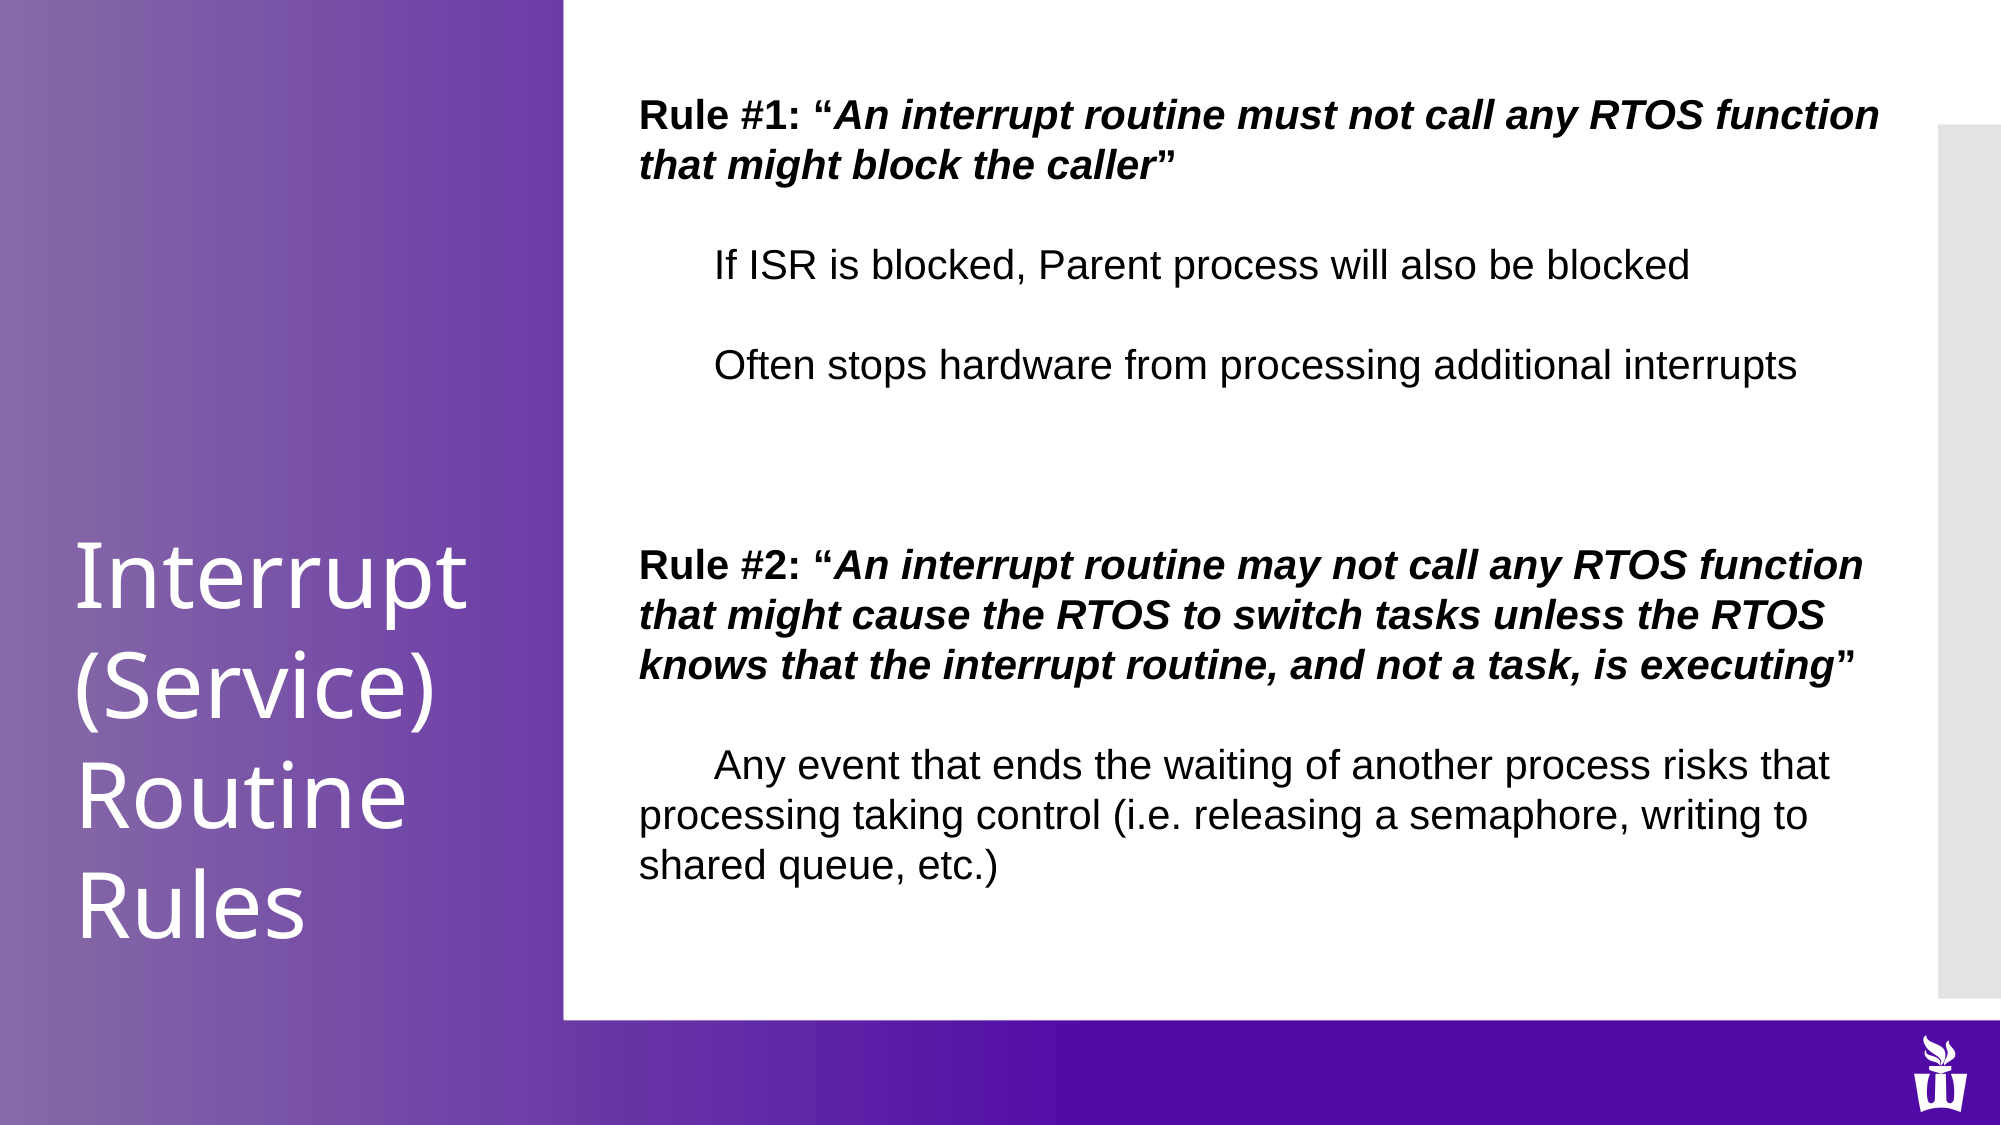

Rule #1: “An interrupt routine must not call any RTOS function that might block the caller”
	If ISR is blocked, Parent process will also be blocked
	Often stops hardware from processing additional interrupts
Rule #2: “An interrupt routine may not call any RTOS function that might cause the RTOS to switch tasks unless the RTOS knows that the interrupt routine, and not a task, is executing”
	Any event that ends the waiting of another process risks that processing taking control (i.e. releasing a semaphore, writing to shared queue, etc.)
Interrupt (Service) Routine Rules